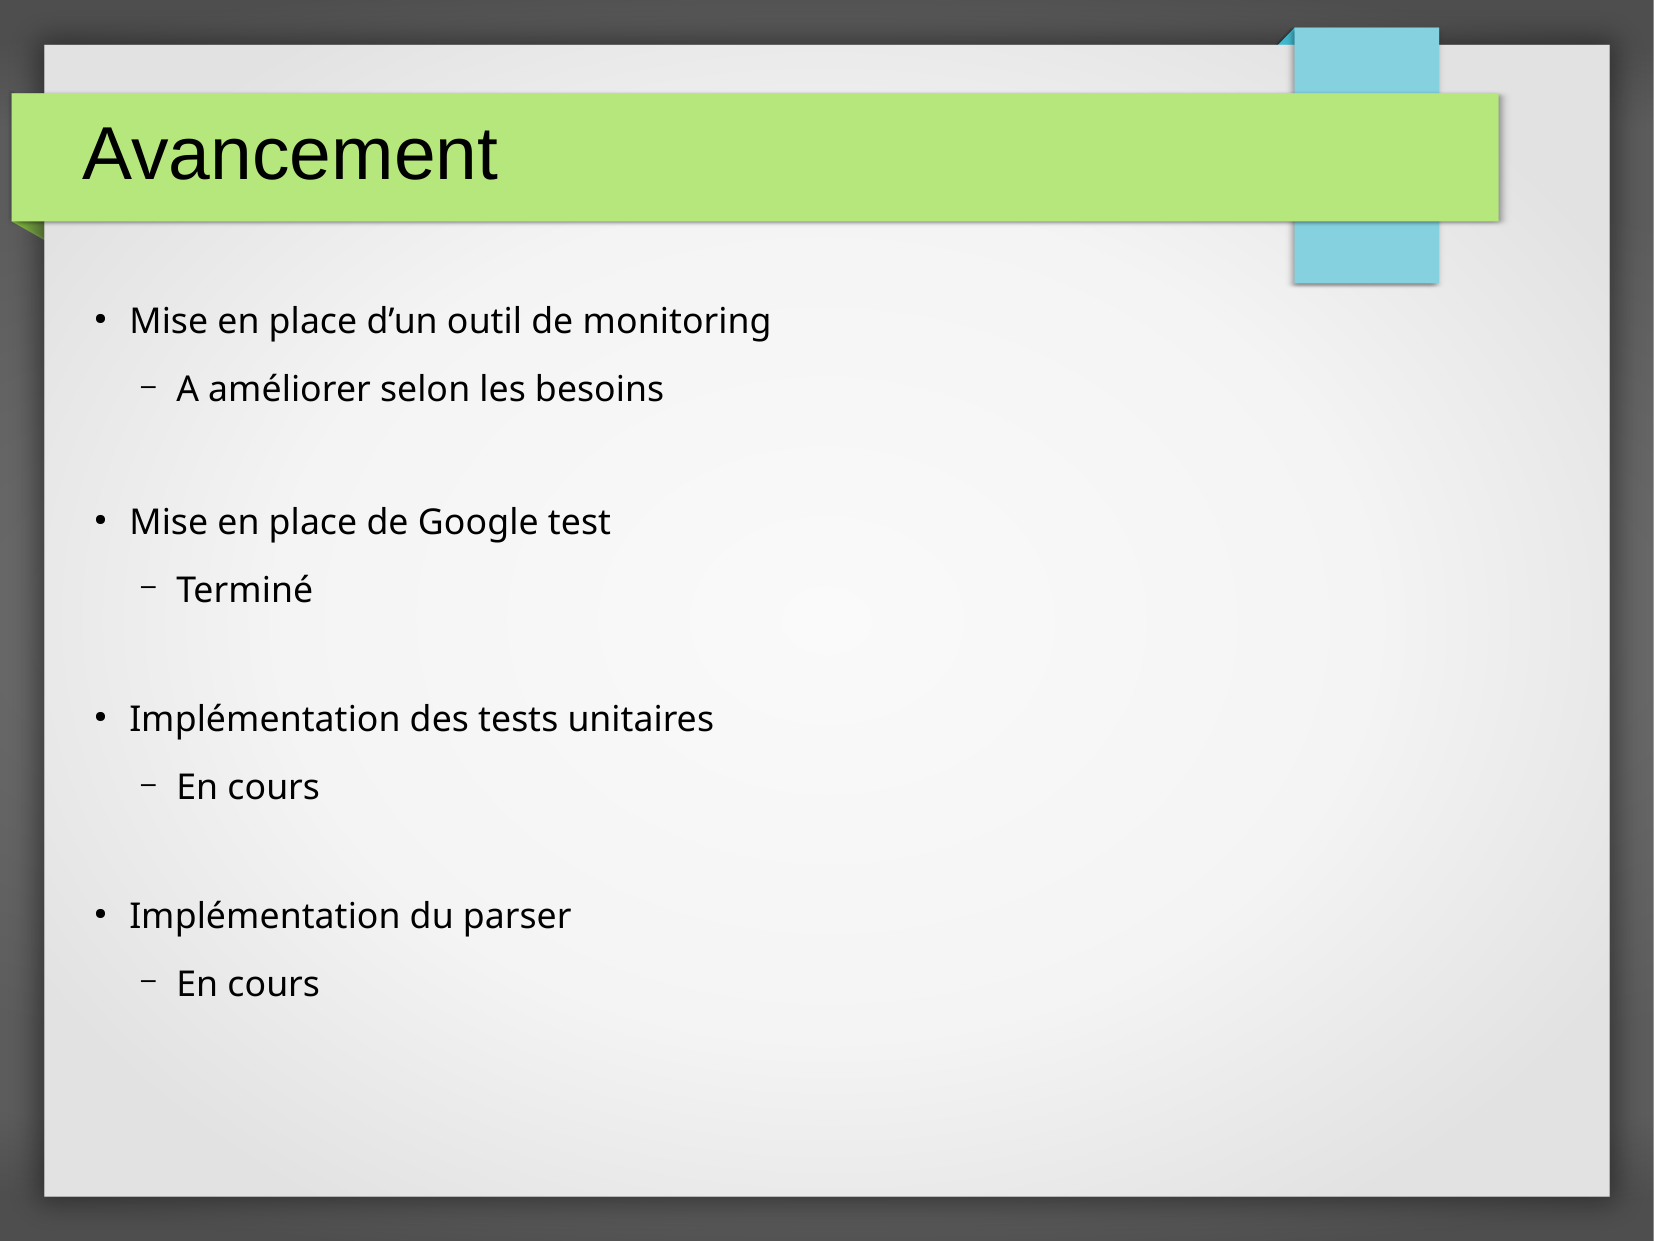

# Avancement
Mise en place d’un outil de monitoring
A améliorer selon les besoins
Mise en place de Google test
Terminé
Implémentation des tests unitaires
En cours
Implémentation du parser
En cours